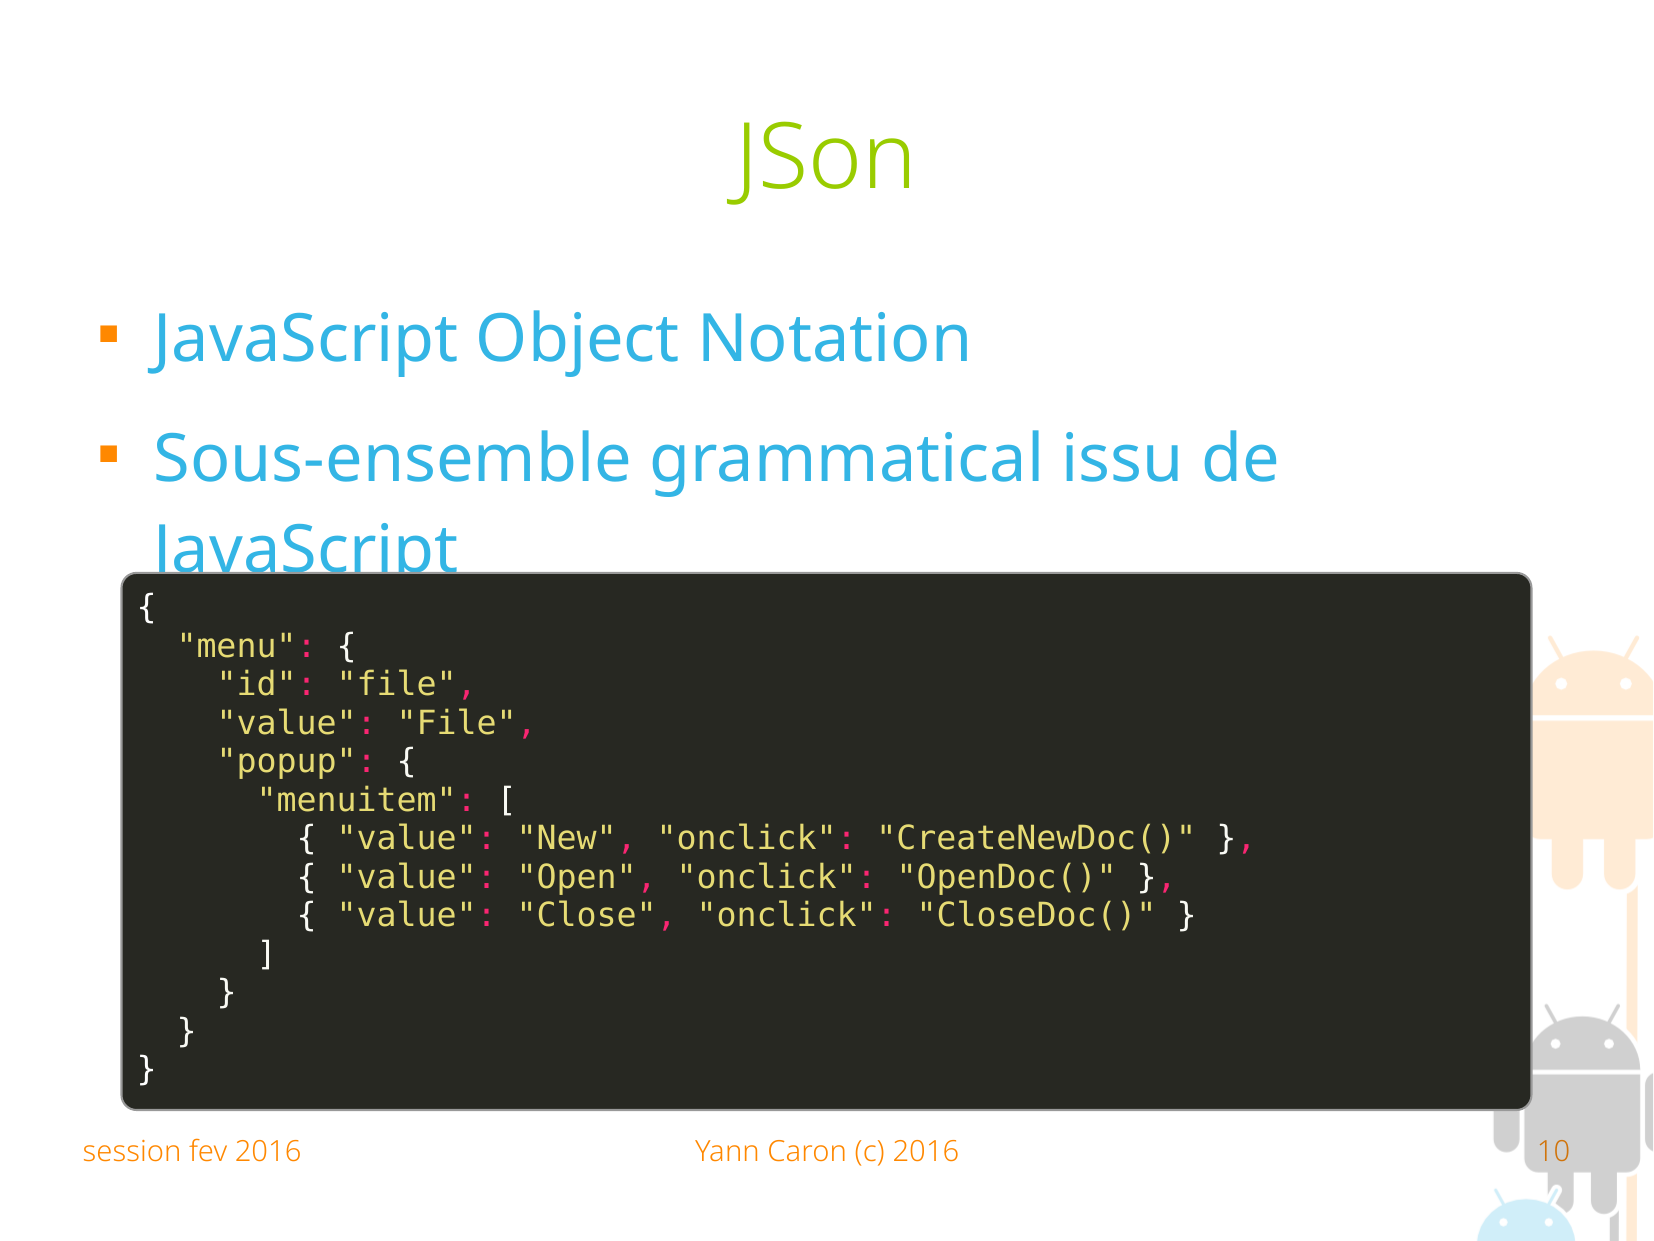

# JSon
JavaScript Object Notation
Sous-ensemble grammatical issu de JavaScript
{
 "menu": {
 "id": "file",
 "value": "File",
 "popup": {
 "menuitem": [
 { "value": "New", "onclick": "CreateNewDoc()" },
 { "value": "Open", "onclick": "OpenDoc()" },
 { "value": "Close", "onclick": "CloseDoc()" }
 ]
 }
 }
}
session fev 2016
Yann Caron (c) 2016
10